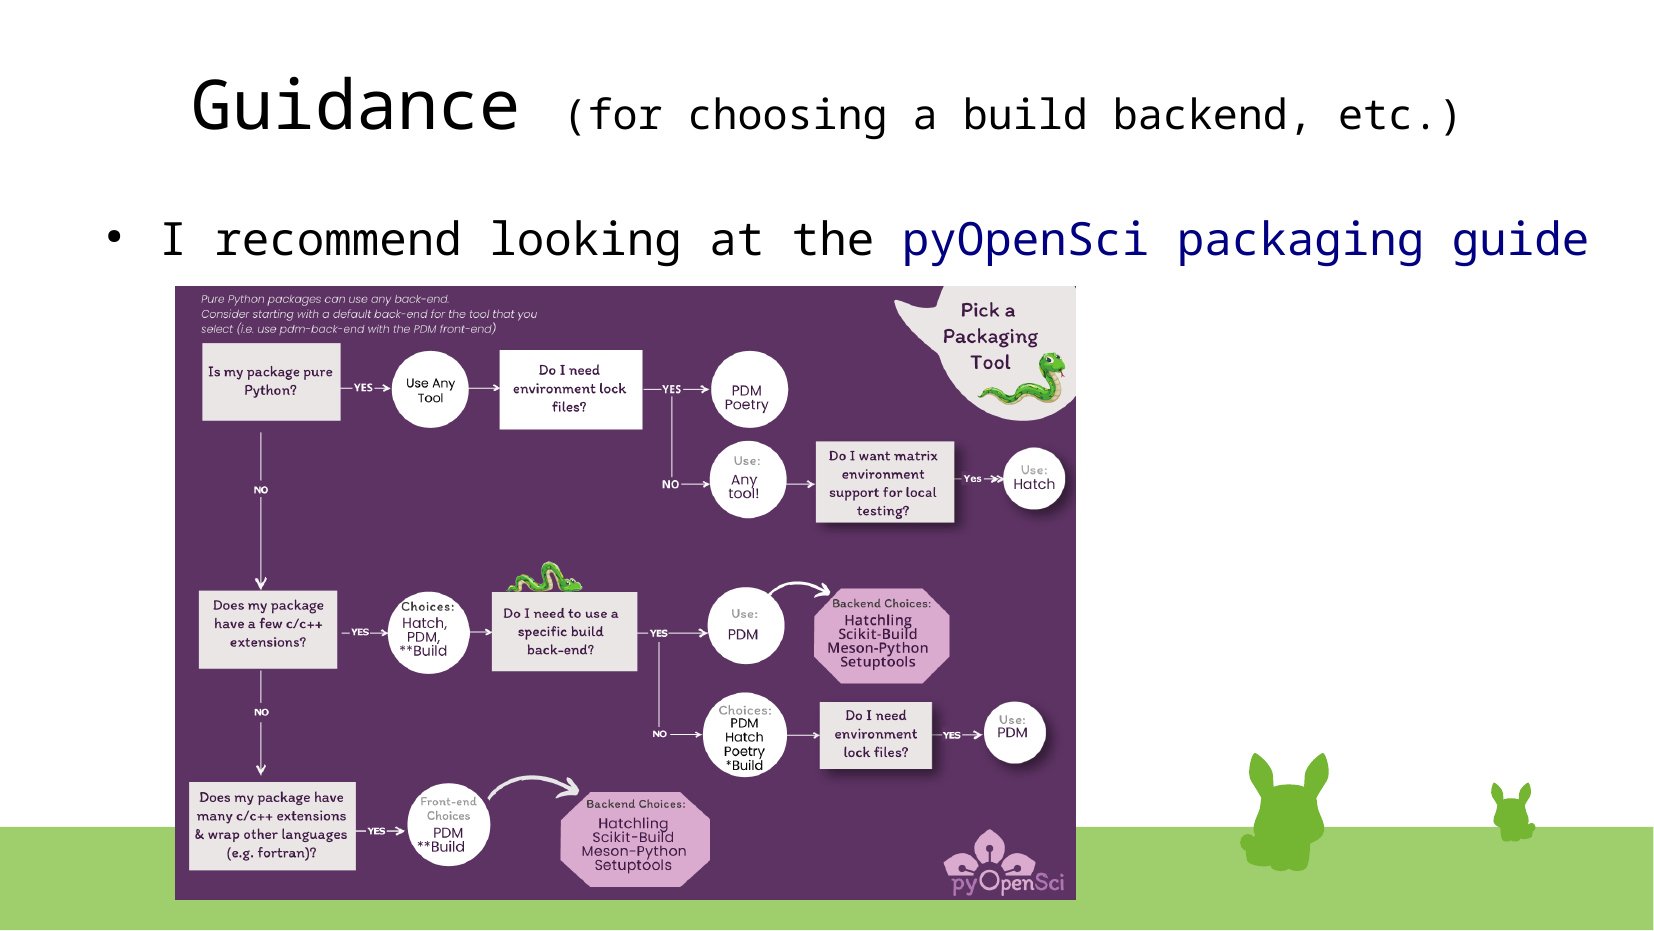

# Guidance (for choosing a build backend, etc.)
I recommend looking at the pyOpenSci packaging guide